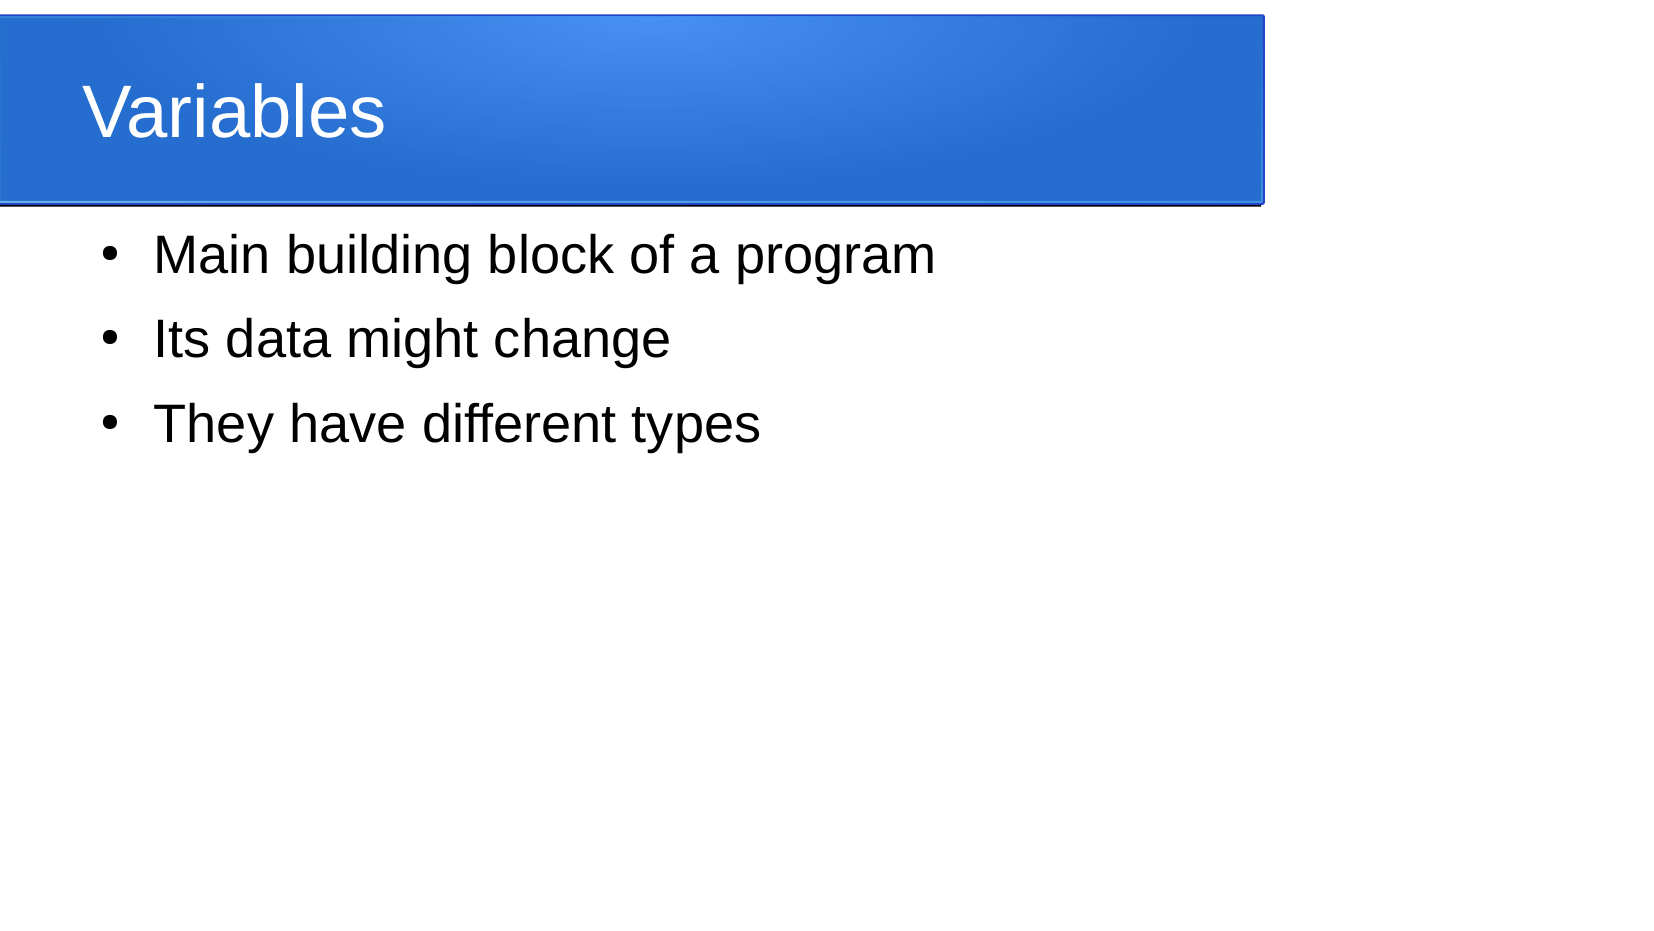

# Variables
Main building block of a program
Its data might change
They have different types